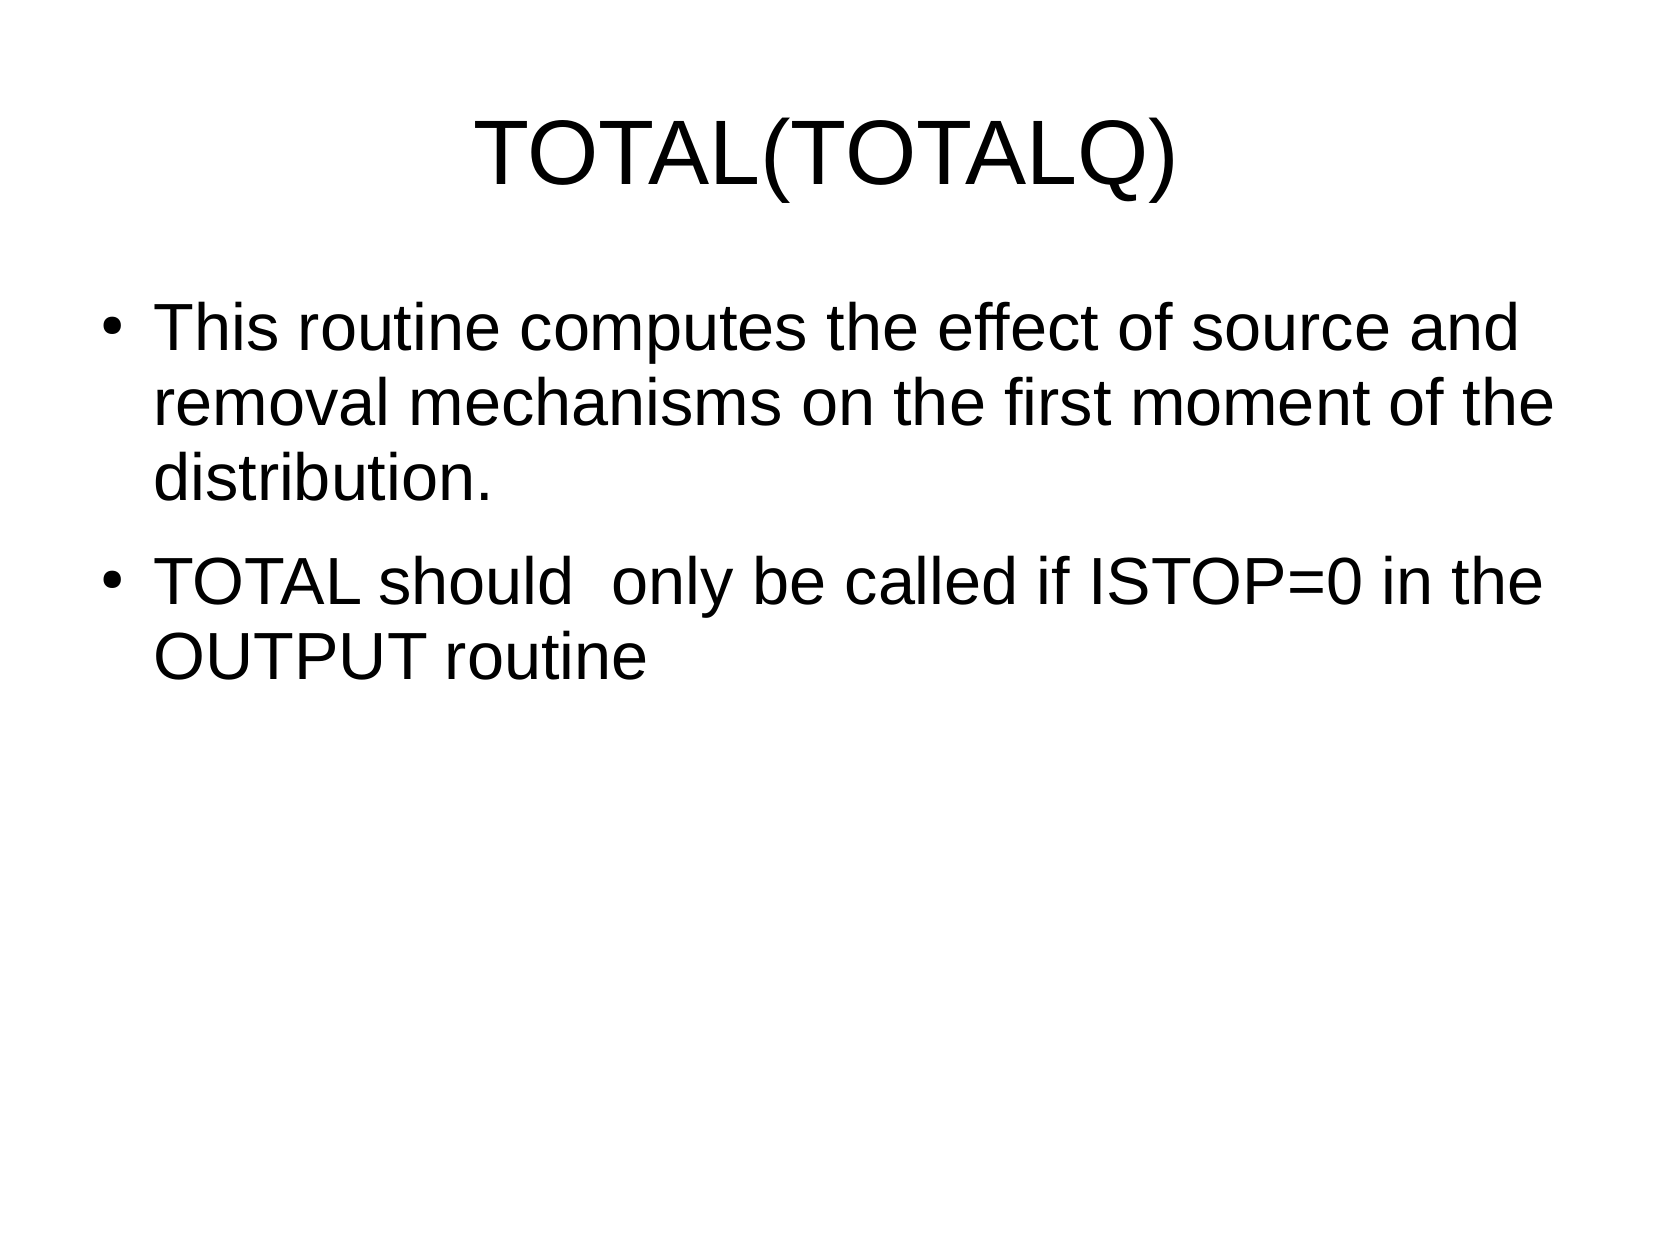

# TOTAL(TOTALQ)
This routine computes the effect of source and removal mechanisms on the first moment of the distribution.
TOTAL should only be called if ISTOP=0 in the OUTPUT routine